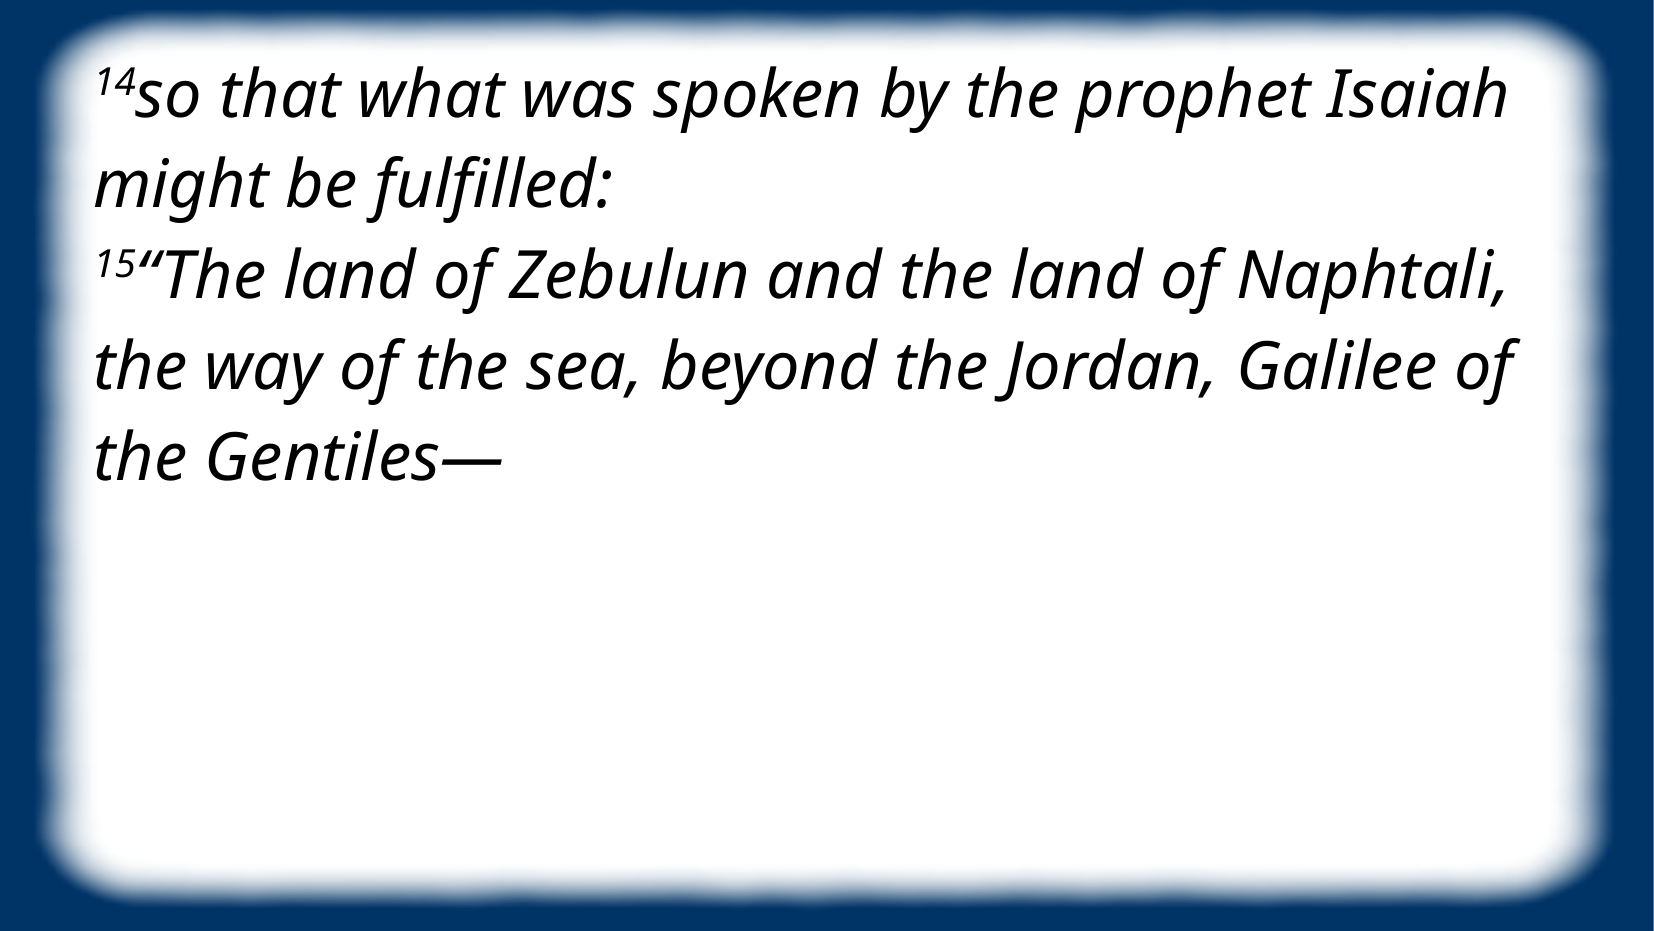

14so that what was spoken by the prophet Isaiah might be fulfilled:
15“The land of Zebulun and the land of Naphtali,
the way of the sea, beyond the Jordan, Galilee of the Gentiles—